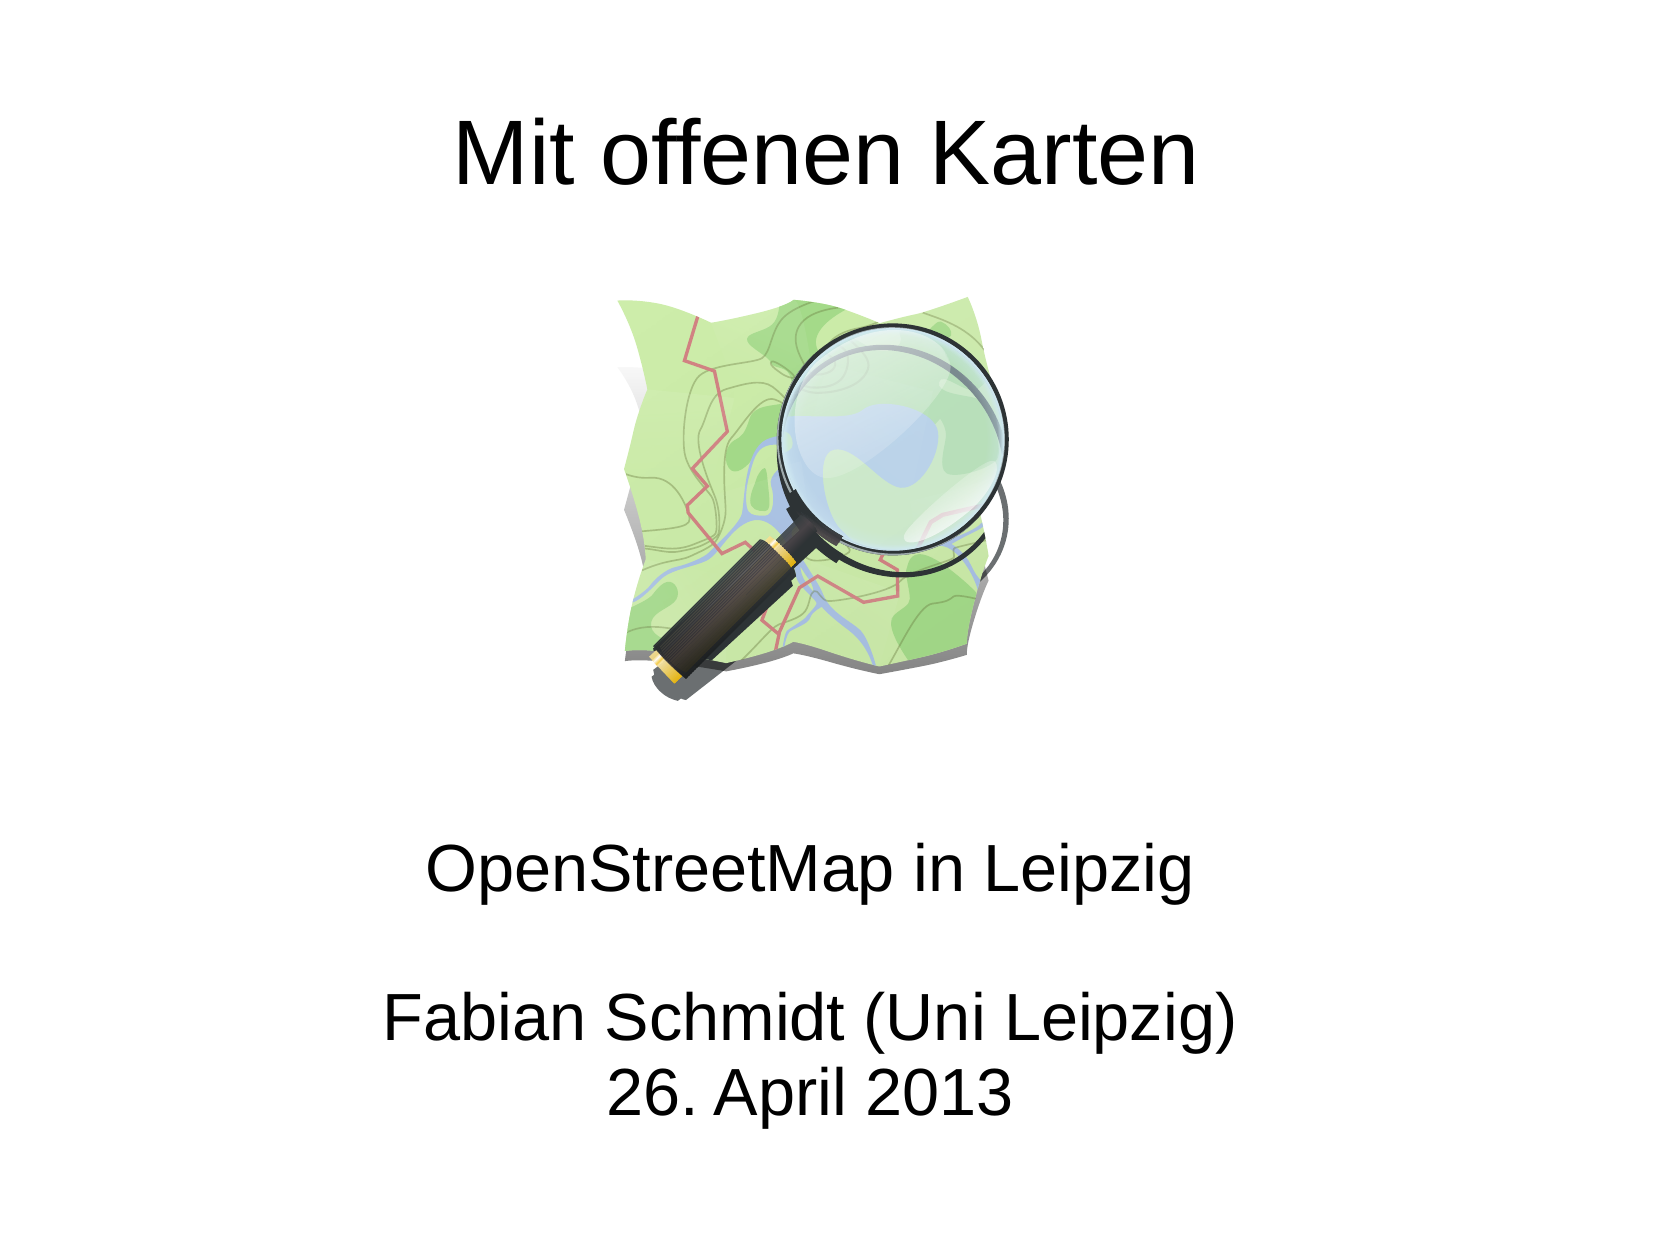

# Mit offenen Karten
OpenStreetMap in Leipzig
Fabian Schmidt (Uni Leipzig)
26. April 2013